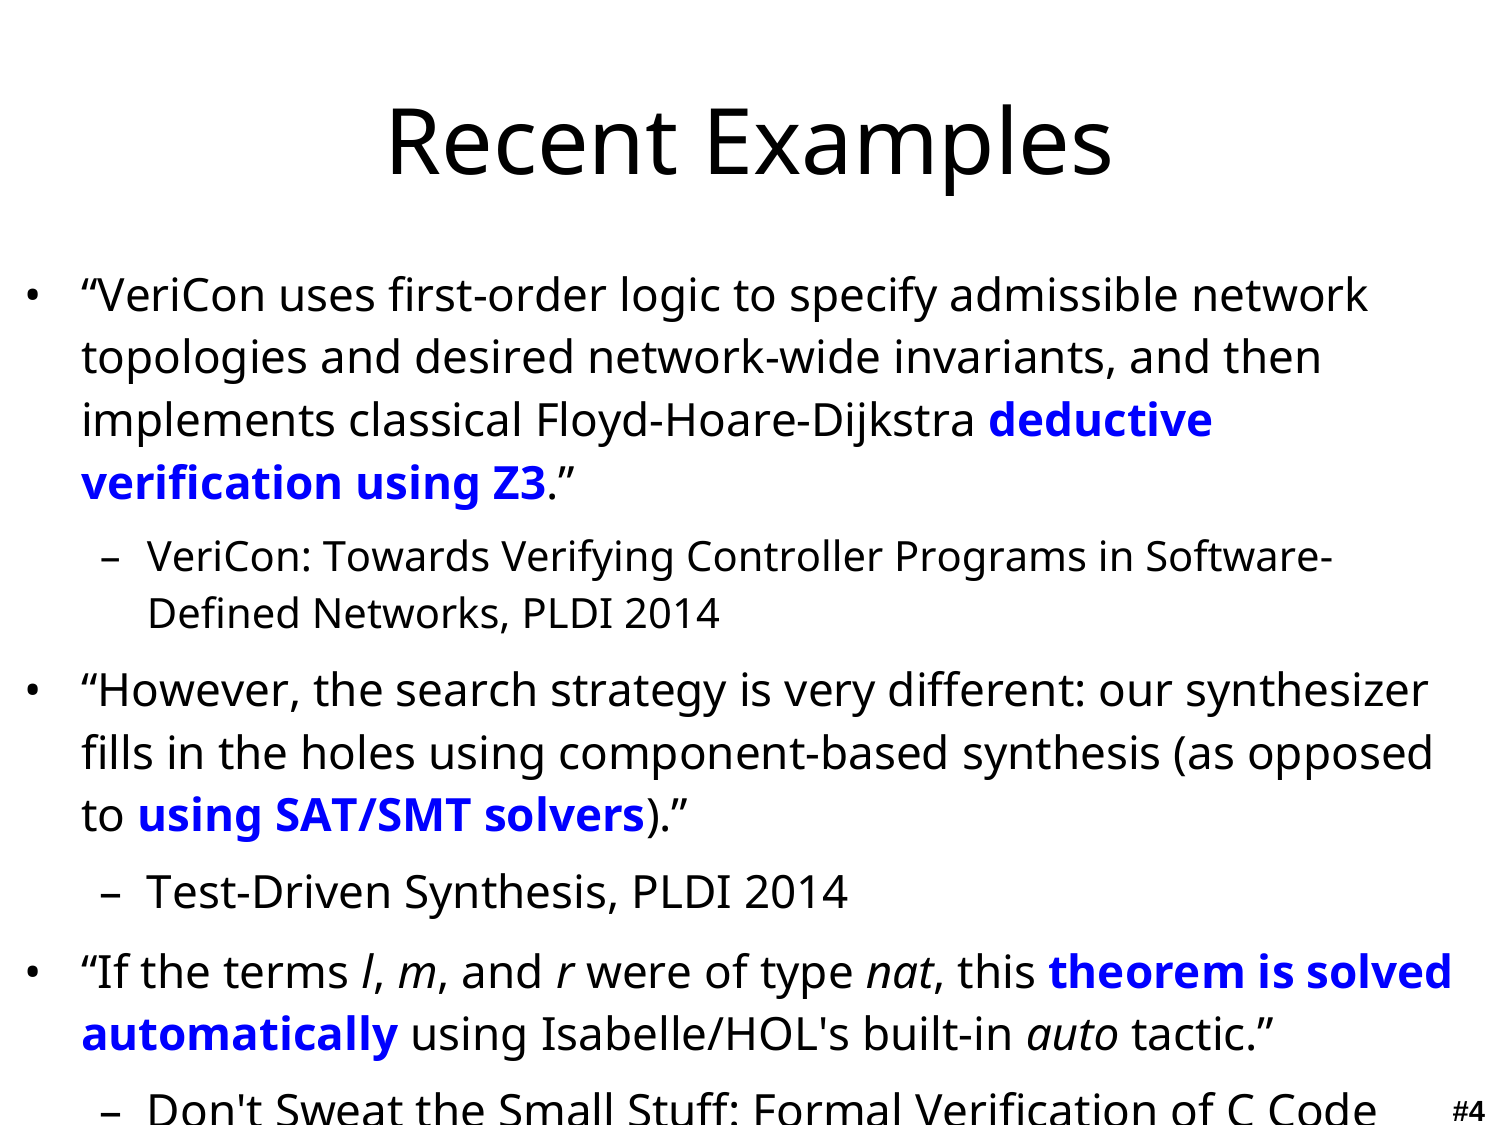

# Recent Examples
“VeriCon uses first-order logic to specify admissible network topologies and desired network-wide invariants, and then implements classical Floyd-Hoare-Dijkstra deductive verification using Z3.”
VeriCon: Towards Verifying Controller Programs in Software-Defined Networks, PLDI 2014
“However, the search strategy is very different: our synthesizer fills in the holes using component-based synthesis (as opposed to using SAT/SMT solvers).”
Test-Driven Synthesis, PLDI 2014
“If the terms l, m, and r were of type nat, this theorem is solved automatically using Isabelle/HOL's built-in auto tactic.”
Don't Sweat the Small Stuff: Formal Verification of C Code Without the Pain, PLDI 2014
4